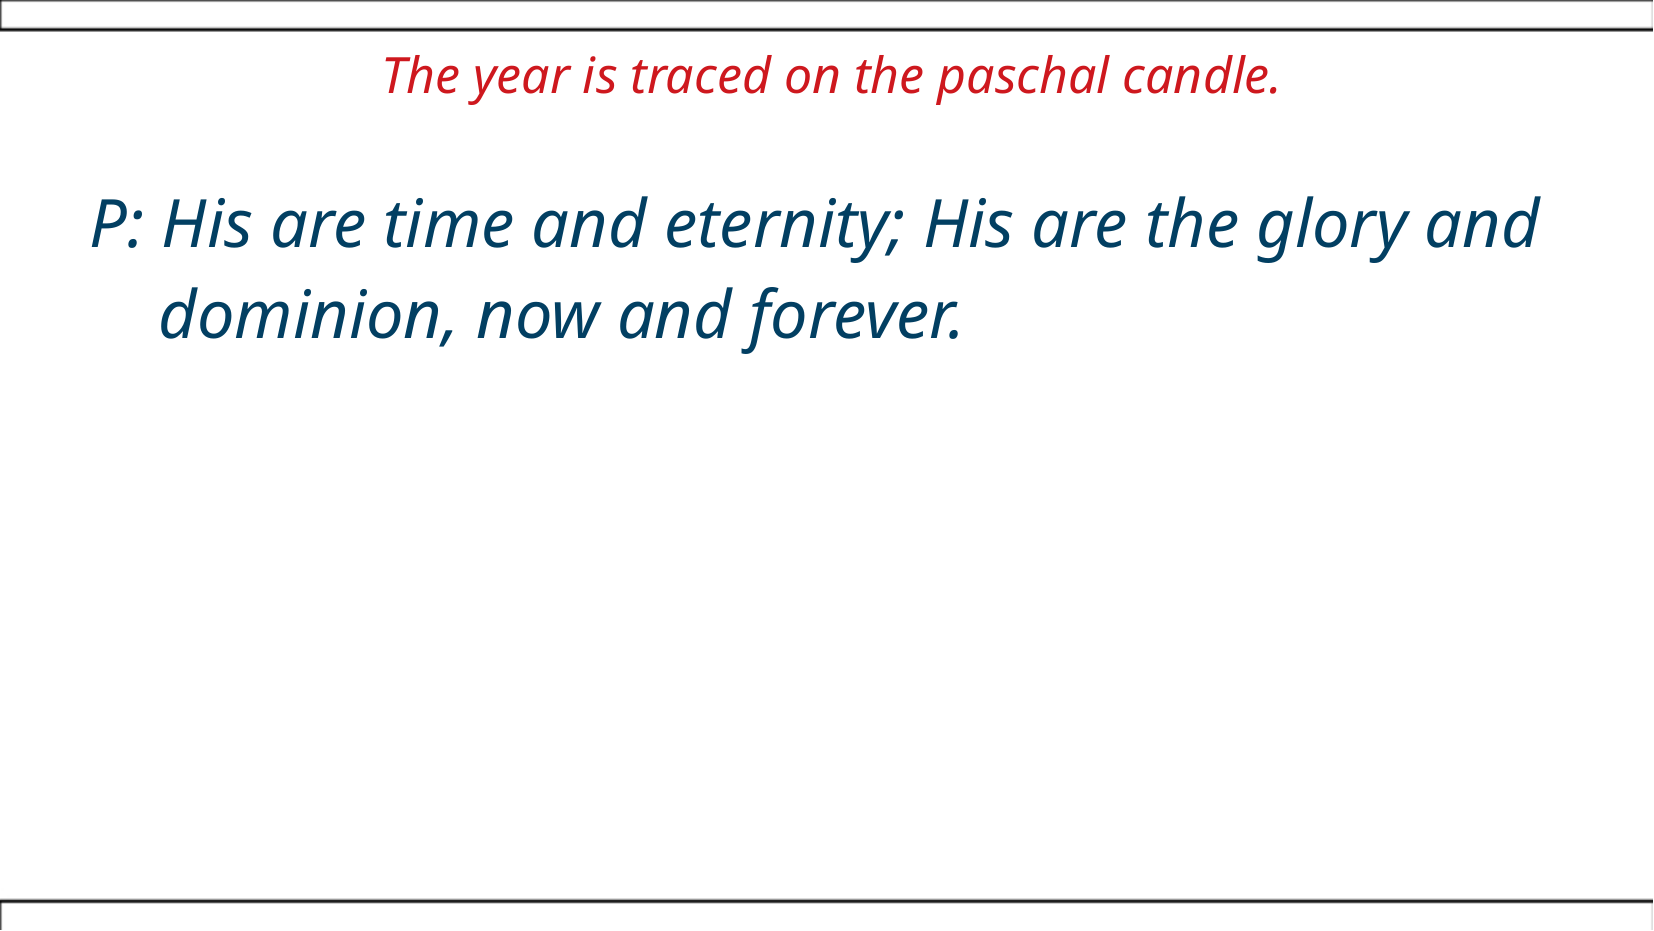

The year is traced on the paschal candle.
P: His are time and eternity; His are the glory and
 dominion, now and forever.